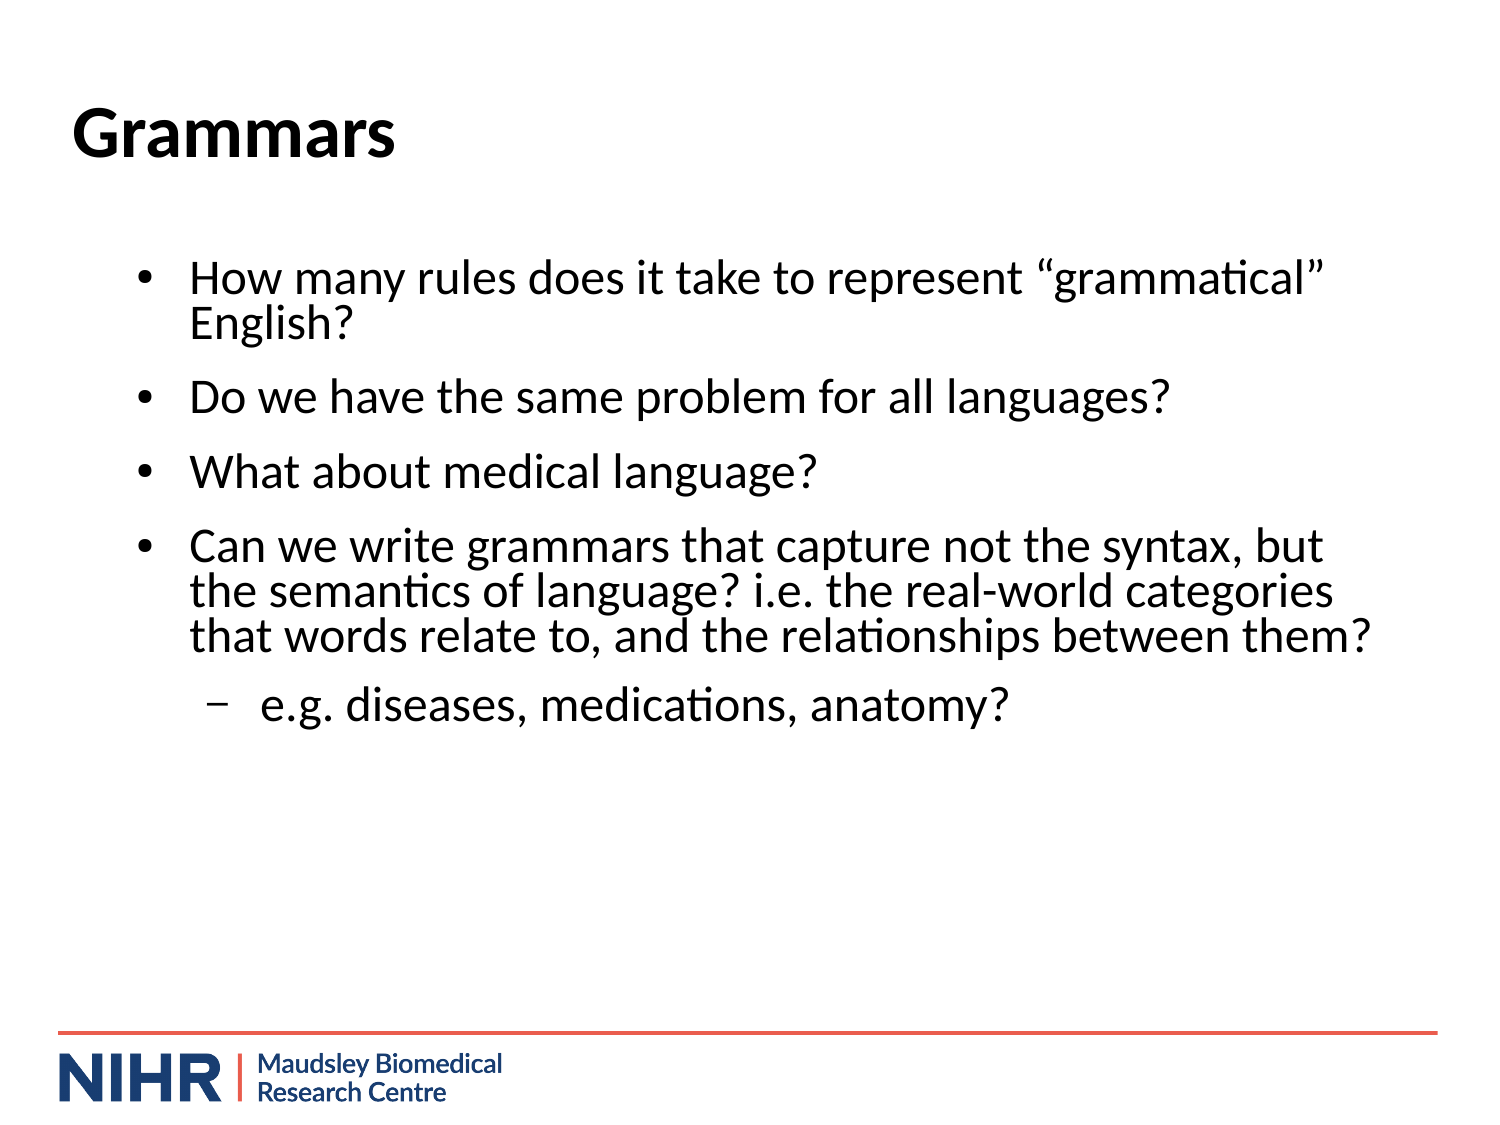

# Grammars
How many rules does it take to represent “grammatical” English?
Do we have the same problem for all languages?
What about medical language?
Can we write grammars that capture not the syntax, but the semantics of language? i.e. the real-world categories that words relate to, and the relationships between them?
e.g. diseases, medications, anatomy?